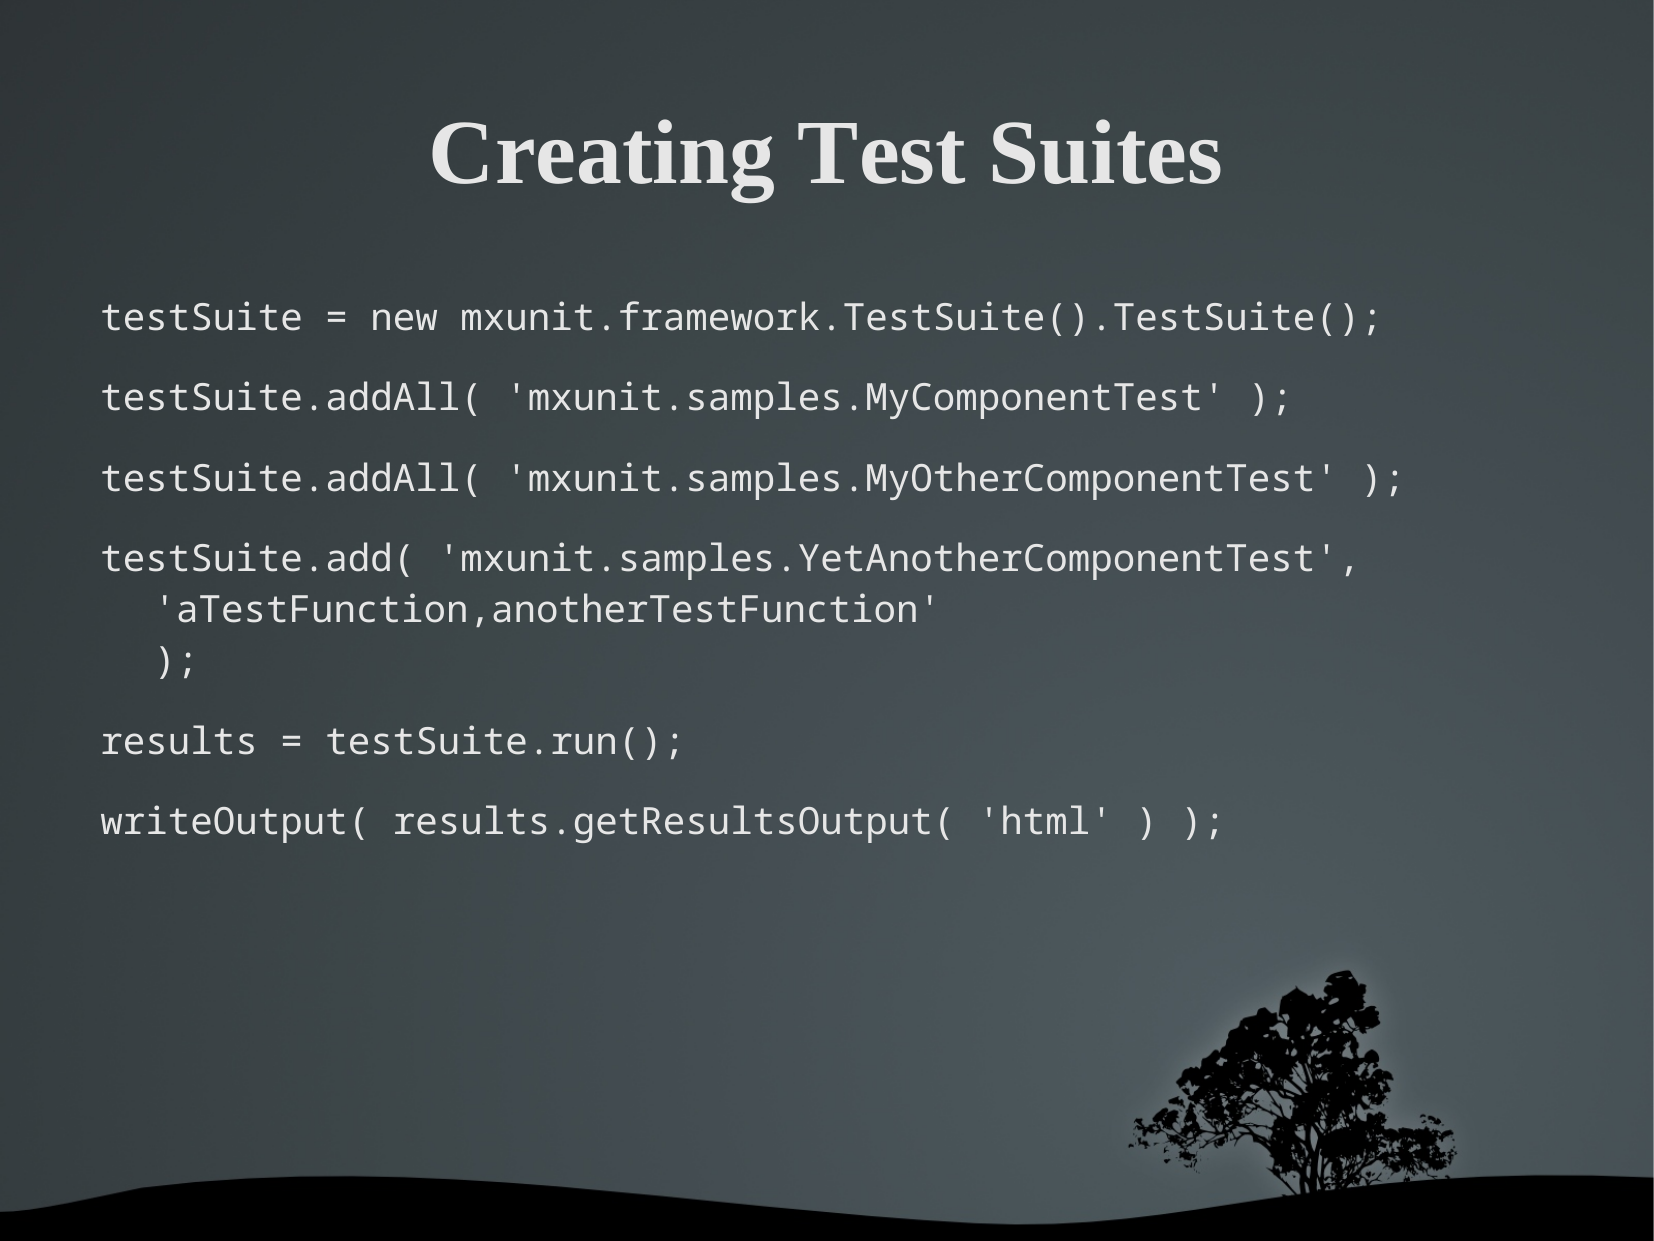

# Creating Test Suites
testSuite = new mxunit.framework.TestSuite().TestSuite();
testSuite.addAll( 'mxunit.samples.MyComponentTest' );
testSuite.addAll( 'mxunit.samples.MyOtherComponentTest' );
testSuite.add( 'mxunit.samples.YetAnotherComponentTest',
'aTestFunction,anotherTestFunction'
);
results = testSuite.run();
writeOutput( results.getResultsOutput( 'html' ) );